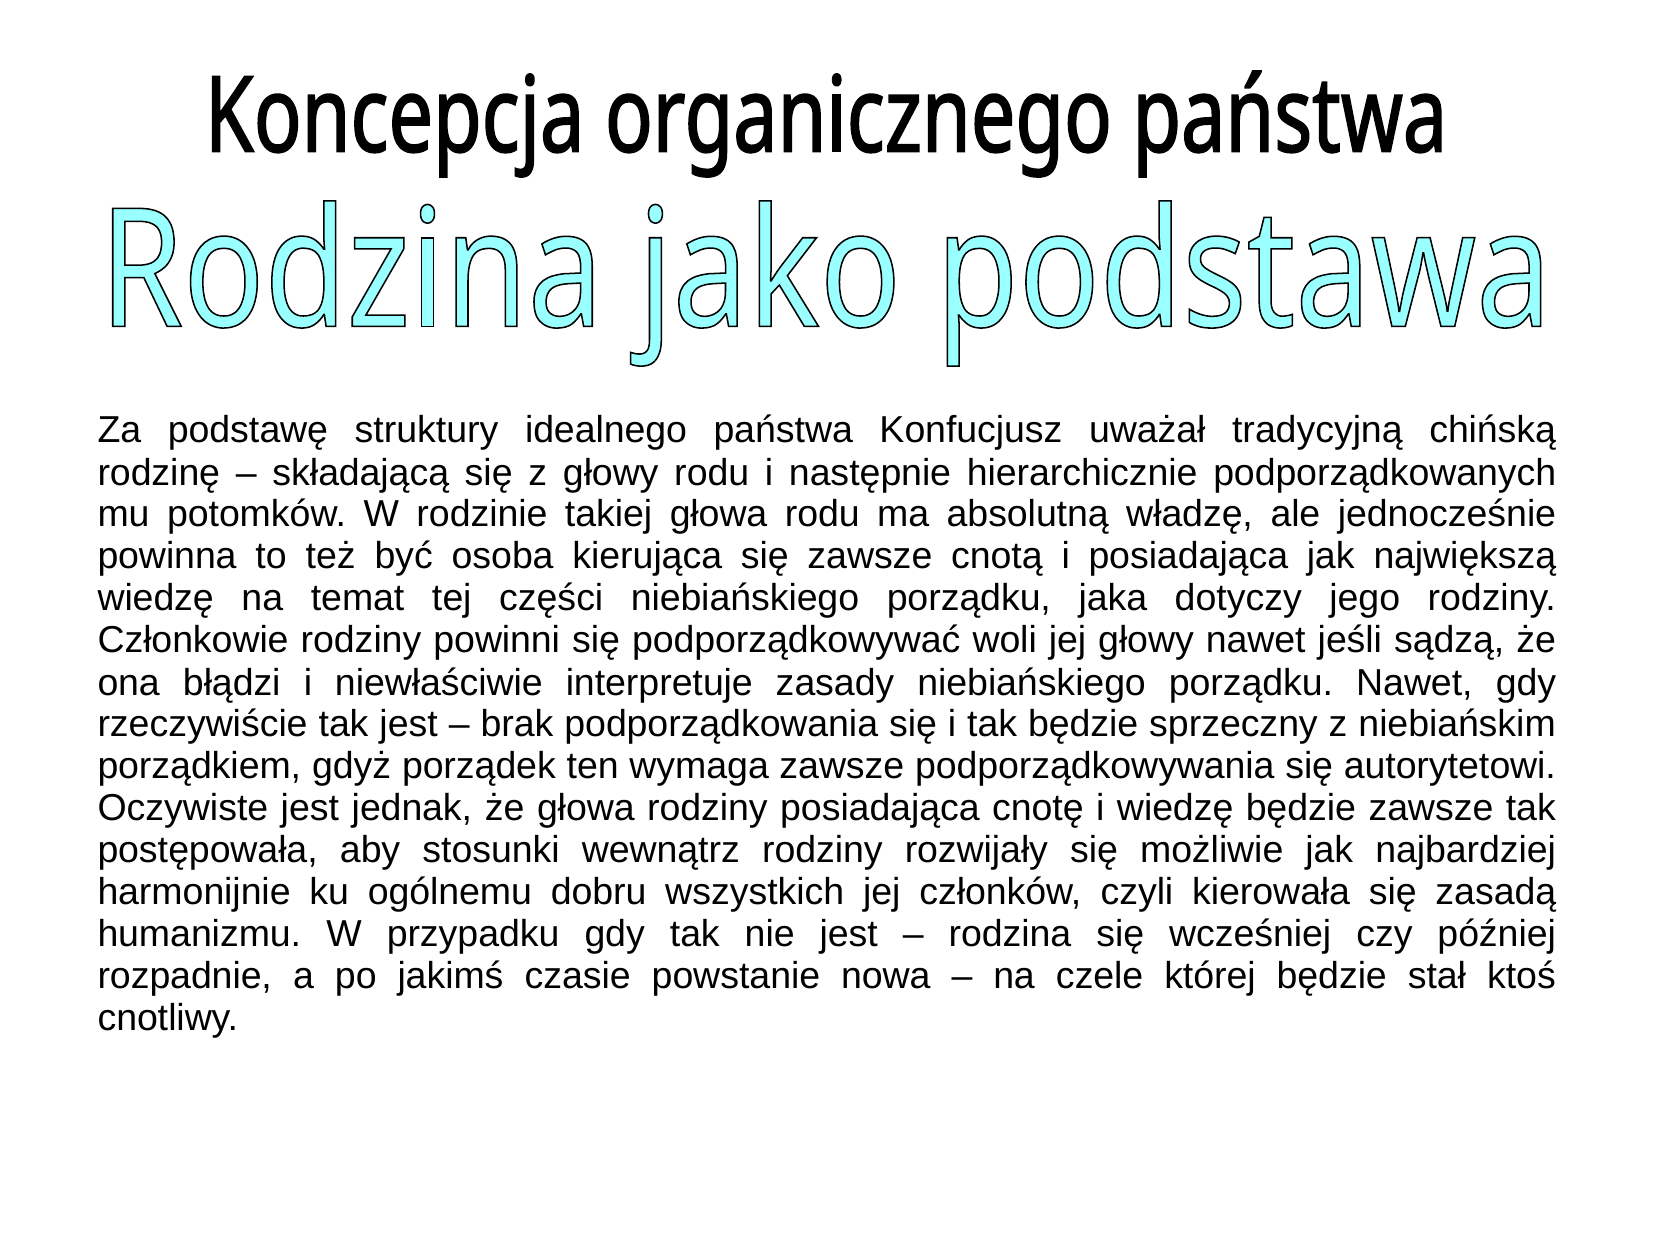

Koncepcja organicznego państwa
Rodzina jako podstawa
Za podstawę struktury idealnego państwa Konfucjusz uważał tradycyjną chińską rodzinę – składającą się z głowy rodu i następnie hierarchicznie podporządkowanych mu potomków. W rodzinie takiej głowa rodu ma absolutną władzę, ale jednocześnie powinna to też być osoba kierująca się zawsze cnotą i posiadająca jak największą wiedzę na temat tej części niebiańskiego porządku, jaka dotyczy jego rodziny. Członkowie rodziny powinni się podporządkowywać woli jej głowy nawet jeśli sądzą, że ona błądzi i niewłaściwie interpretuje zasady niebiańskiego porządku. Nawet, gdy rzeczywiście tak jest – brak podporządkowania się i tak będzie sprzeczny z niebiańskim porządkiem, gdyż porządek ten wymaga zawsze podporządkowywania się autorytetowi. Oczywiste jest jednak, że głowa rodziny posiadająca cnotę i wiedzę będzie zawsze tak postępowała, aby stosunki wewnątrz rodziny rozwijały się możliwie jak najbardziej harmonijnie ku ogólnemu dobru wszystkich jej członków, czyli kierowała się zasadą humanizmu. W przypadku gdy tak nie jest – rodzina się wcześniej czy później rozpadnie, a po jakimś czasie powstanie nowa – na czele której będzie stał ktoś cnotliwy.